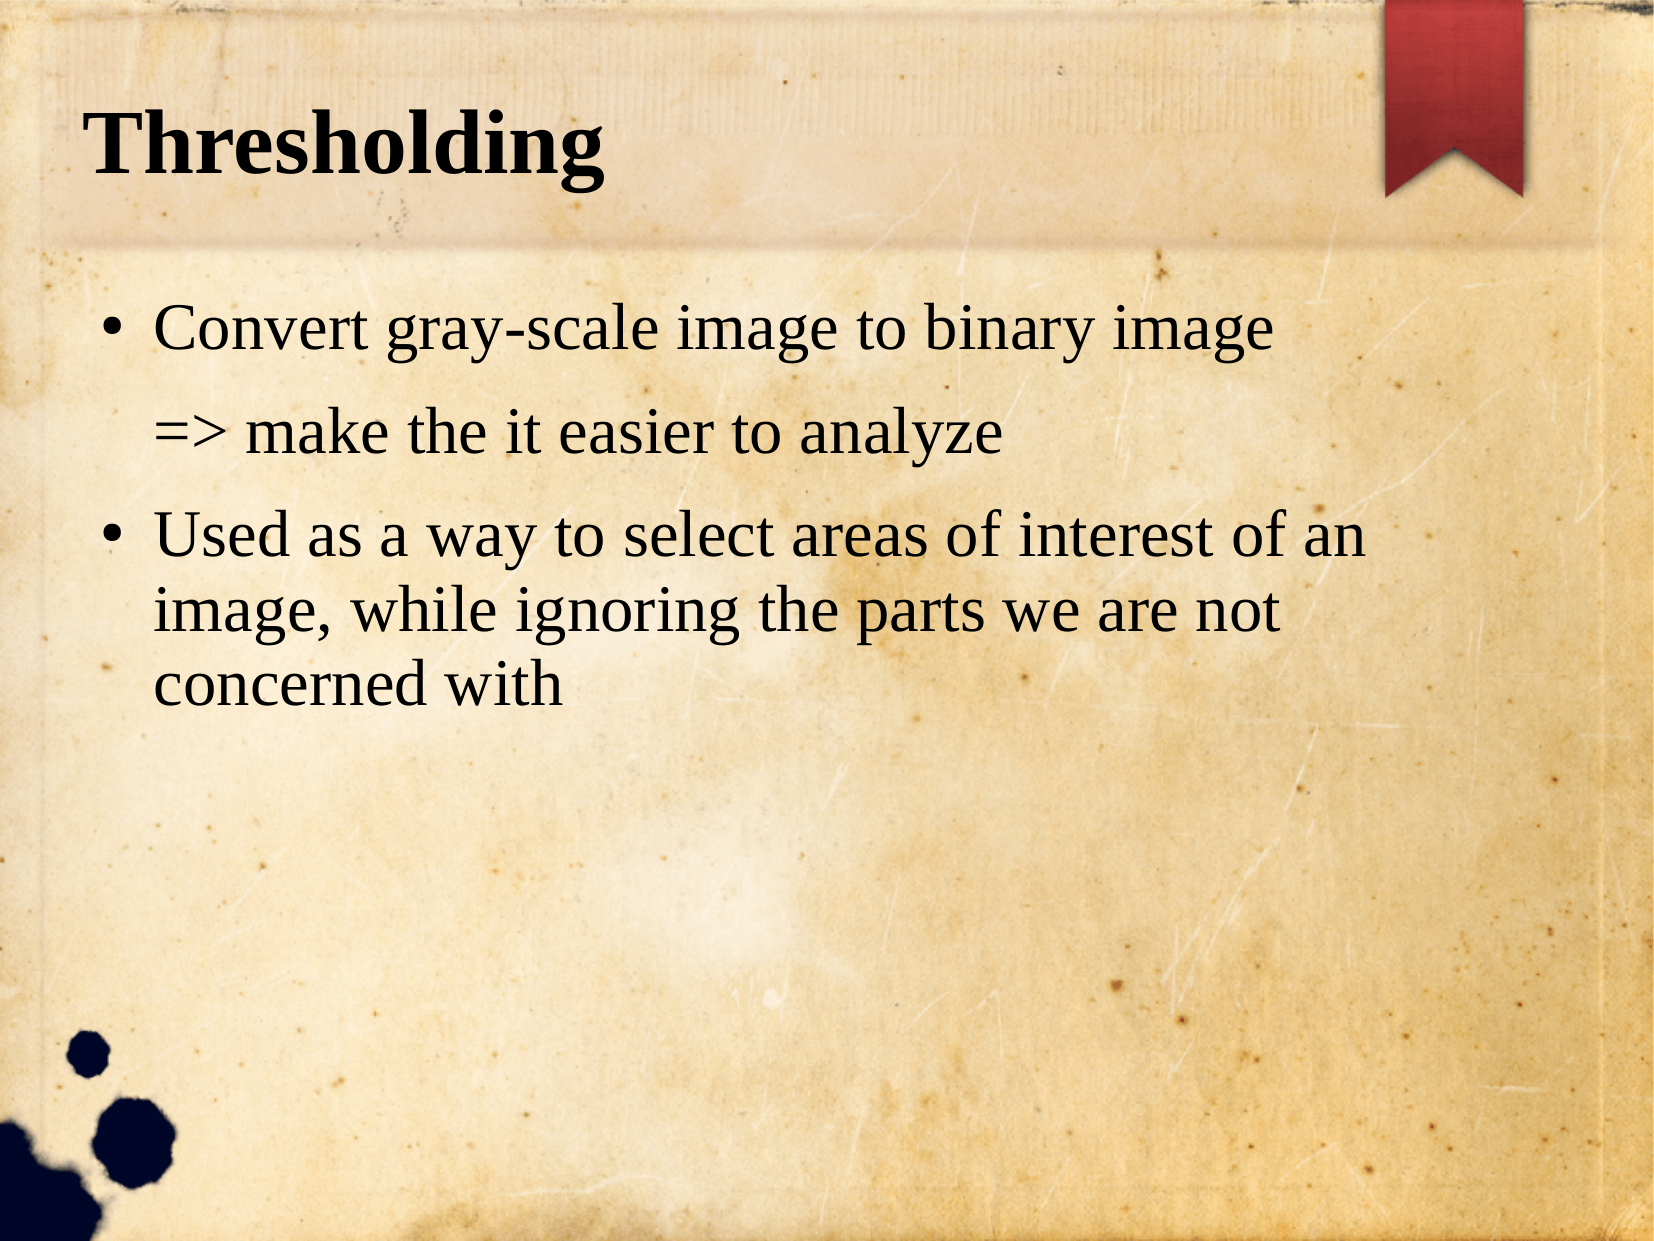

# Thresholding
Convert gray-scale image to binary image
=> make the it easier to analyze
Used as a way to select areas of interest of an image, while ignoring the parts we are not concerned with